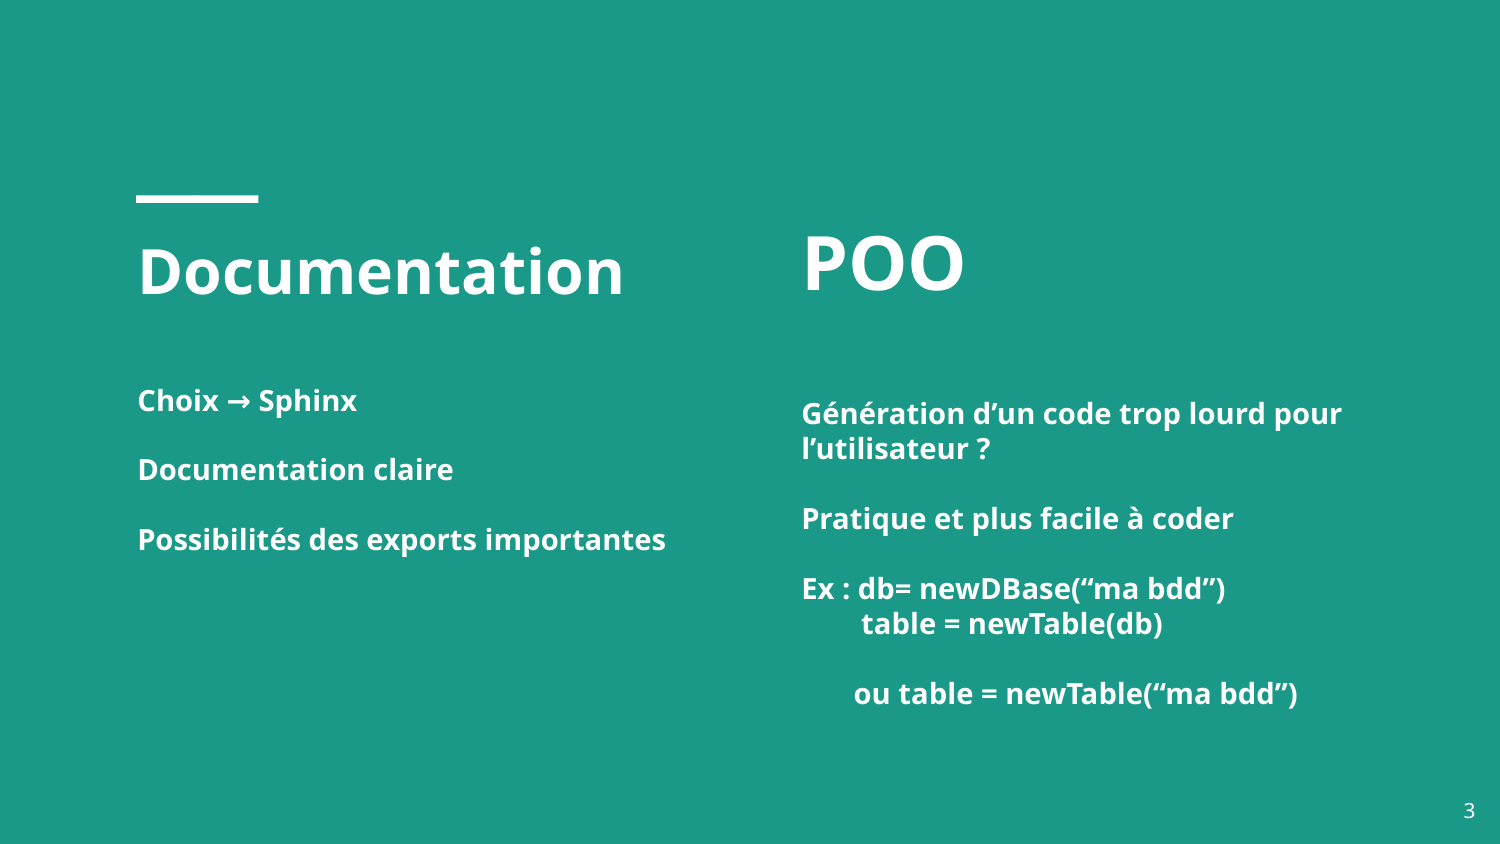

POO
Génération d’un code trop lourd pour l’utilisateur ?
Pratique et plus facile à coder
Ex : db= newDBase(“ma bdd”)
 table = newTable(db)
 ou table = newTable(“ma bdd”)
# Documentation Choix → Sphinx Documentation claire Possibilités des exports importantes